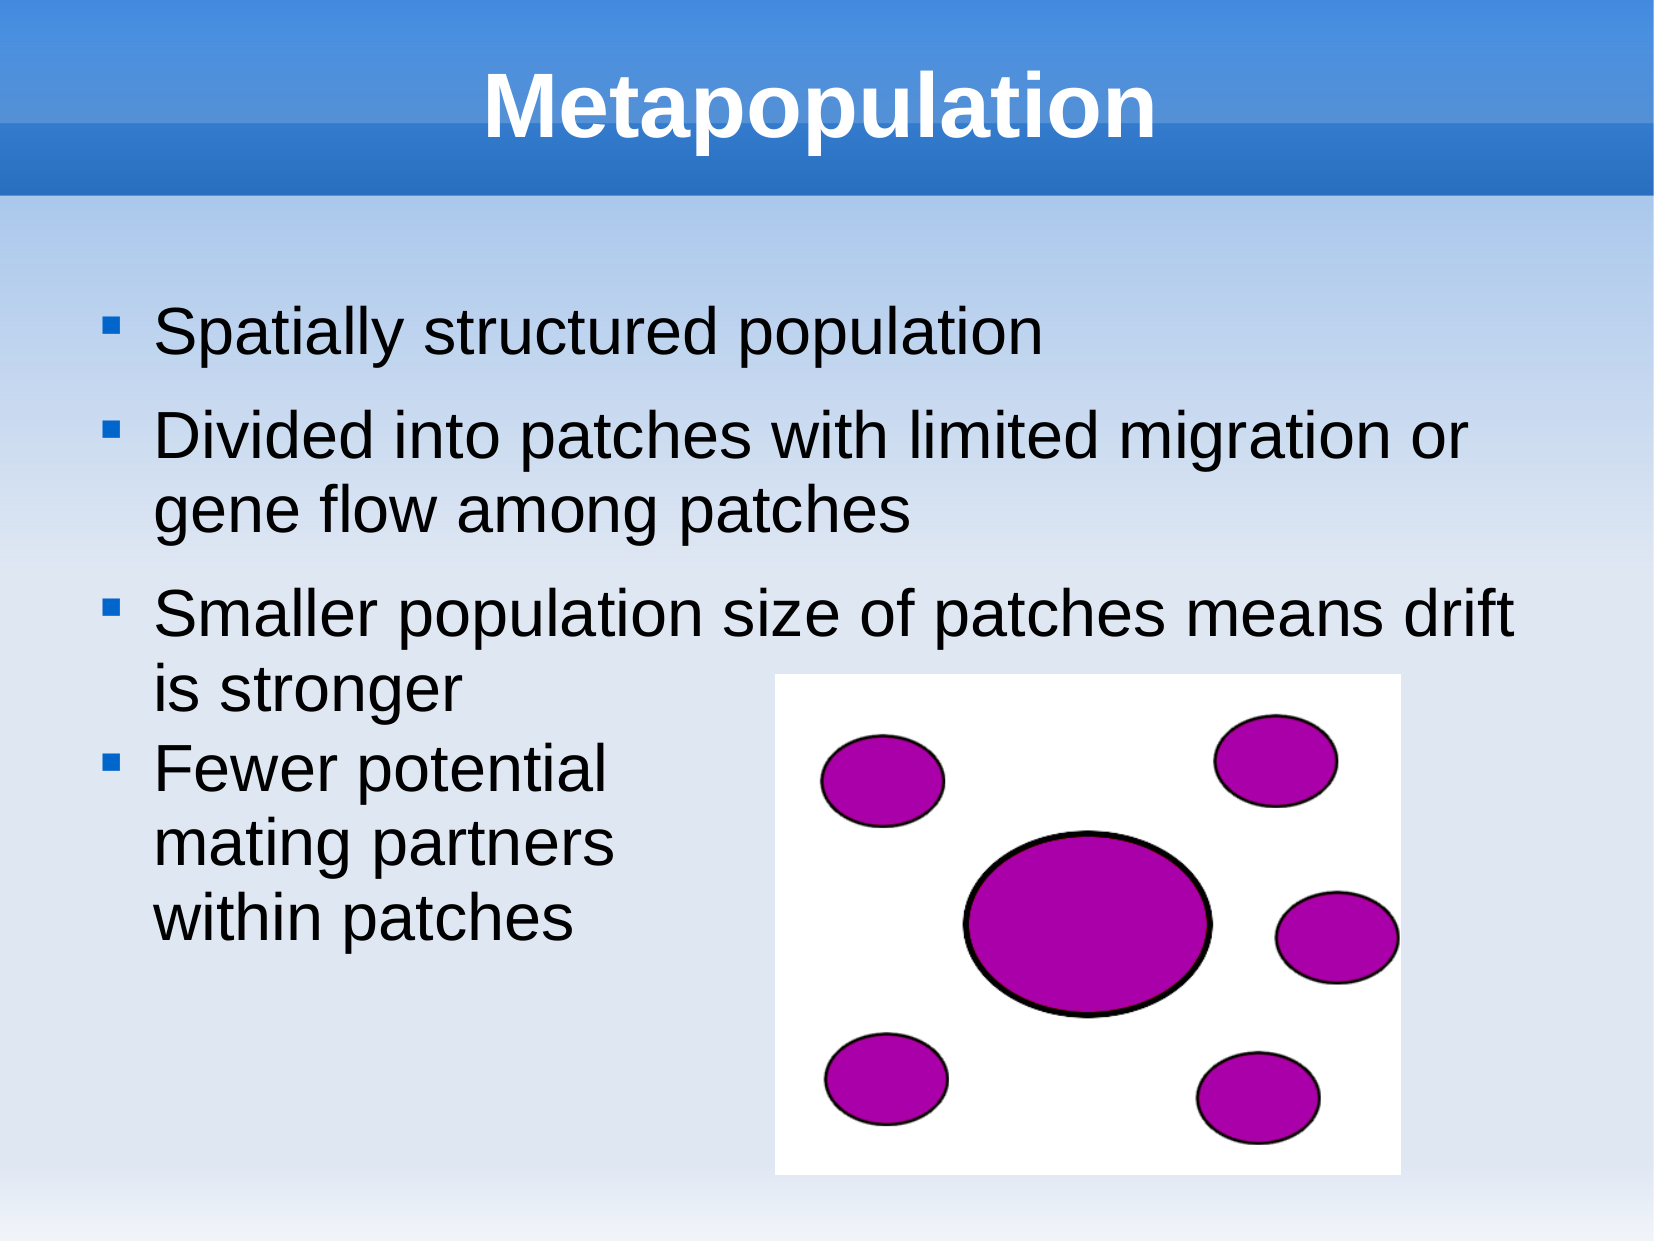

# Metapopulation
Spatially structured population
Divided into patches with limited migration or gene flow among patches
Smaller population size of patches means drift is stronger
Fewer potential mating partners within patches